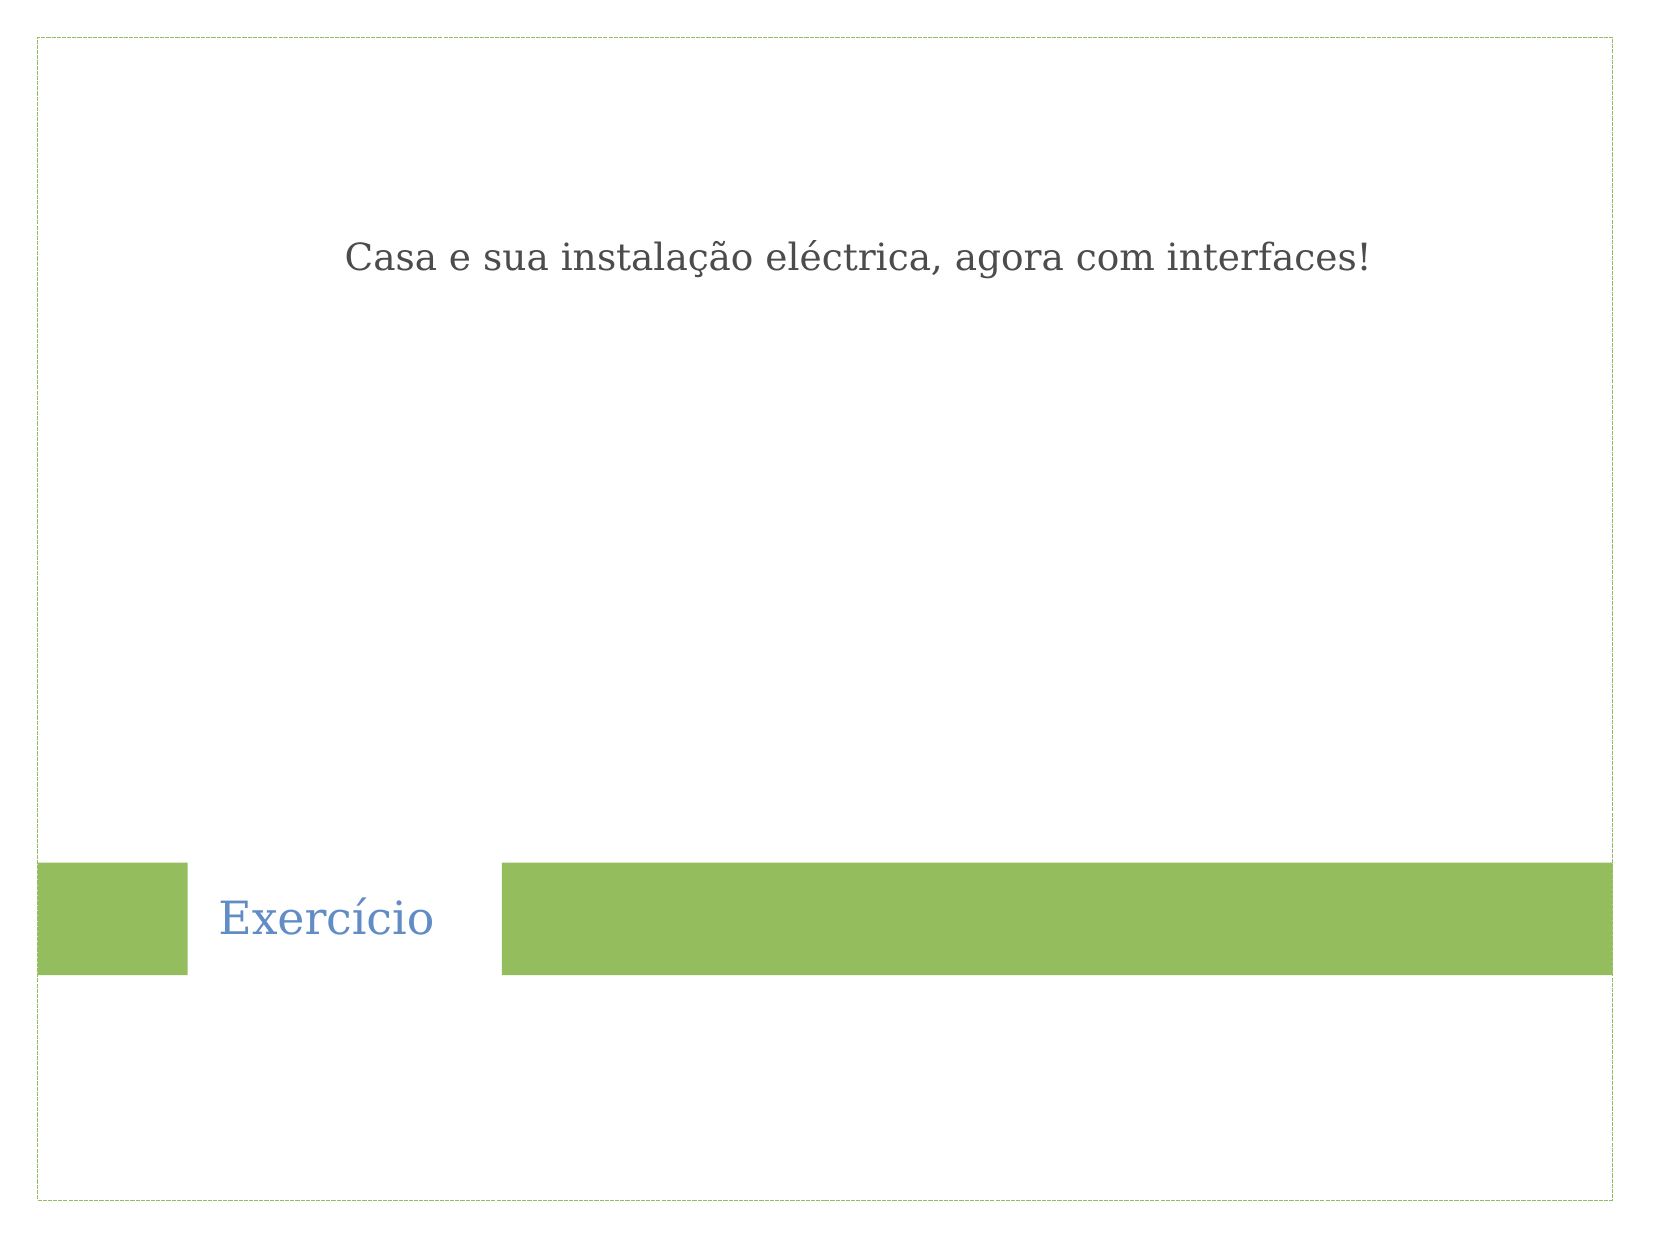

Casa e sua instalação eléctrica, agora com interfaces!
Exercício